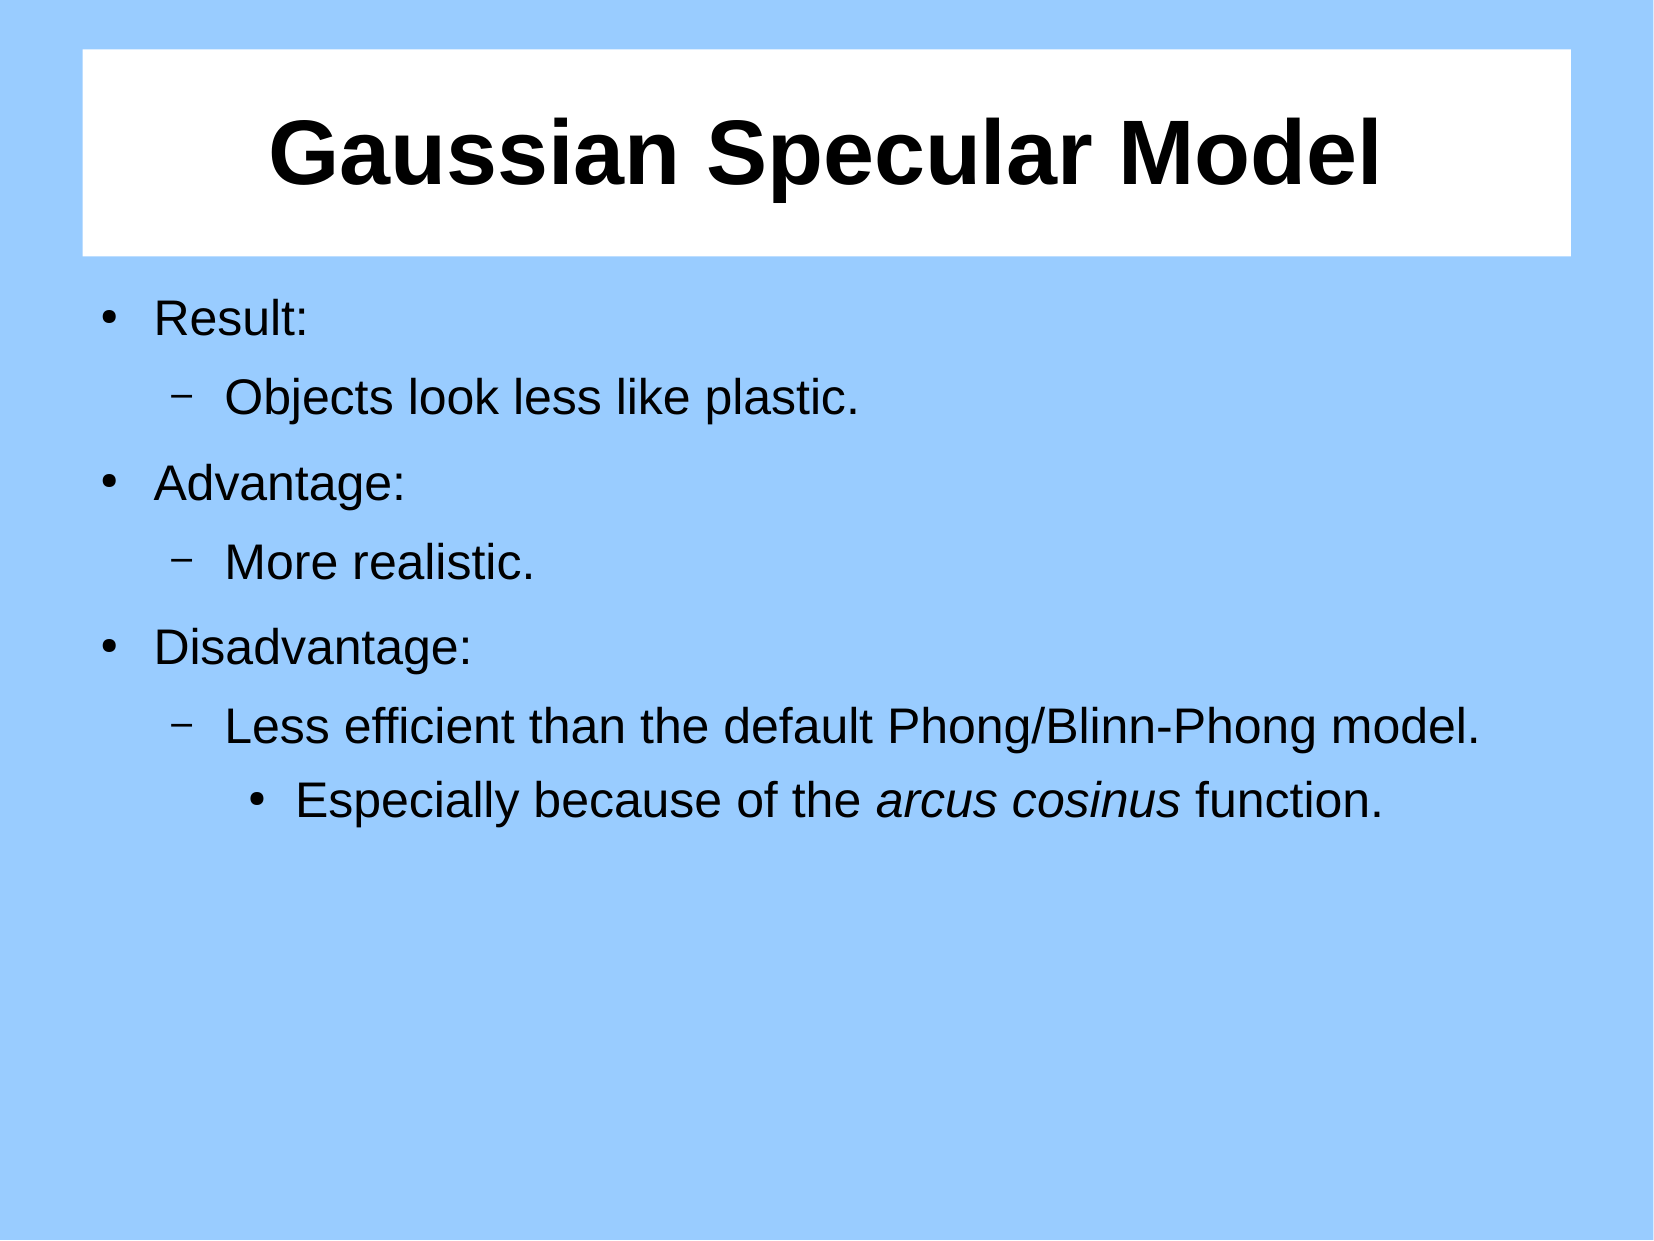

# Gaussian Specular Model
Result:
Objects look less like plastic.
Advantage:
More realistic.
Disadvantage:
Less efficient than the default Phong/Blinn-Phong model.
Especially because of the arcus cosinus function.